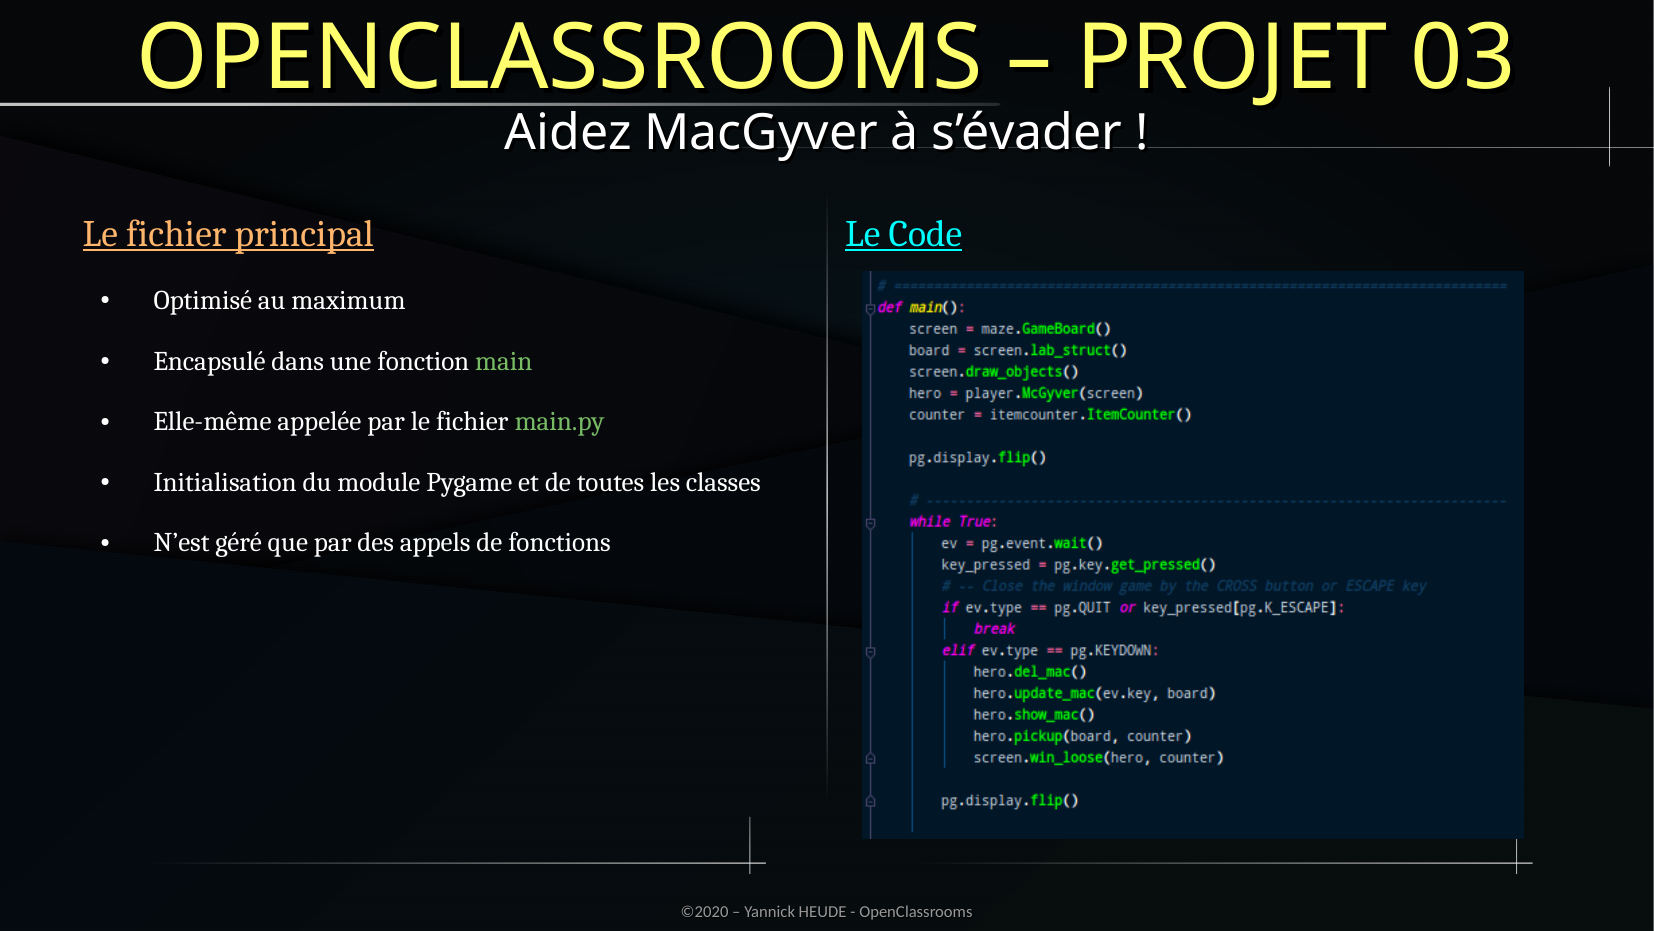

# OPENCLASSROOMS – PROJET 03
Aidez MacGyver à s’évader !
Le fichier principal
Optimisé au maximum
Encapsulé dans une fonction main
Elle-même appelée par le fichier main.py
Initialisation du module Pygame et de toutes les classes
N’est géré que par des appels de fonctions
Le Code
©2020 – Yannick HEUDE - OpenClassrooms